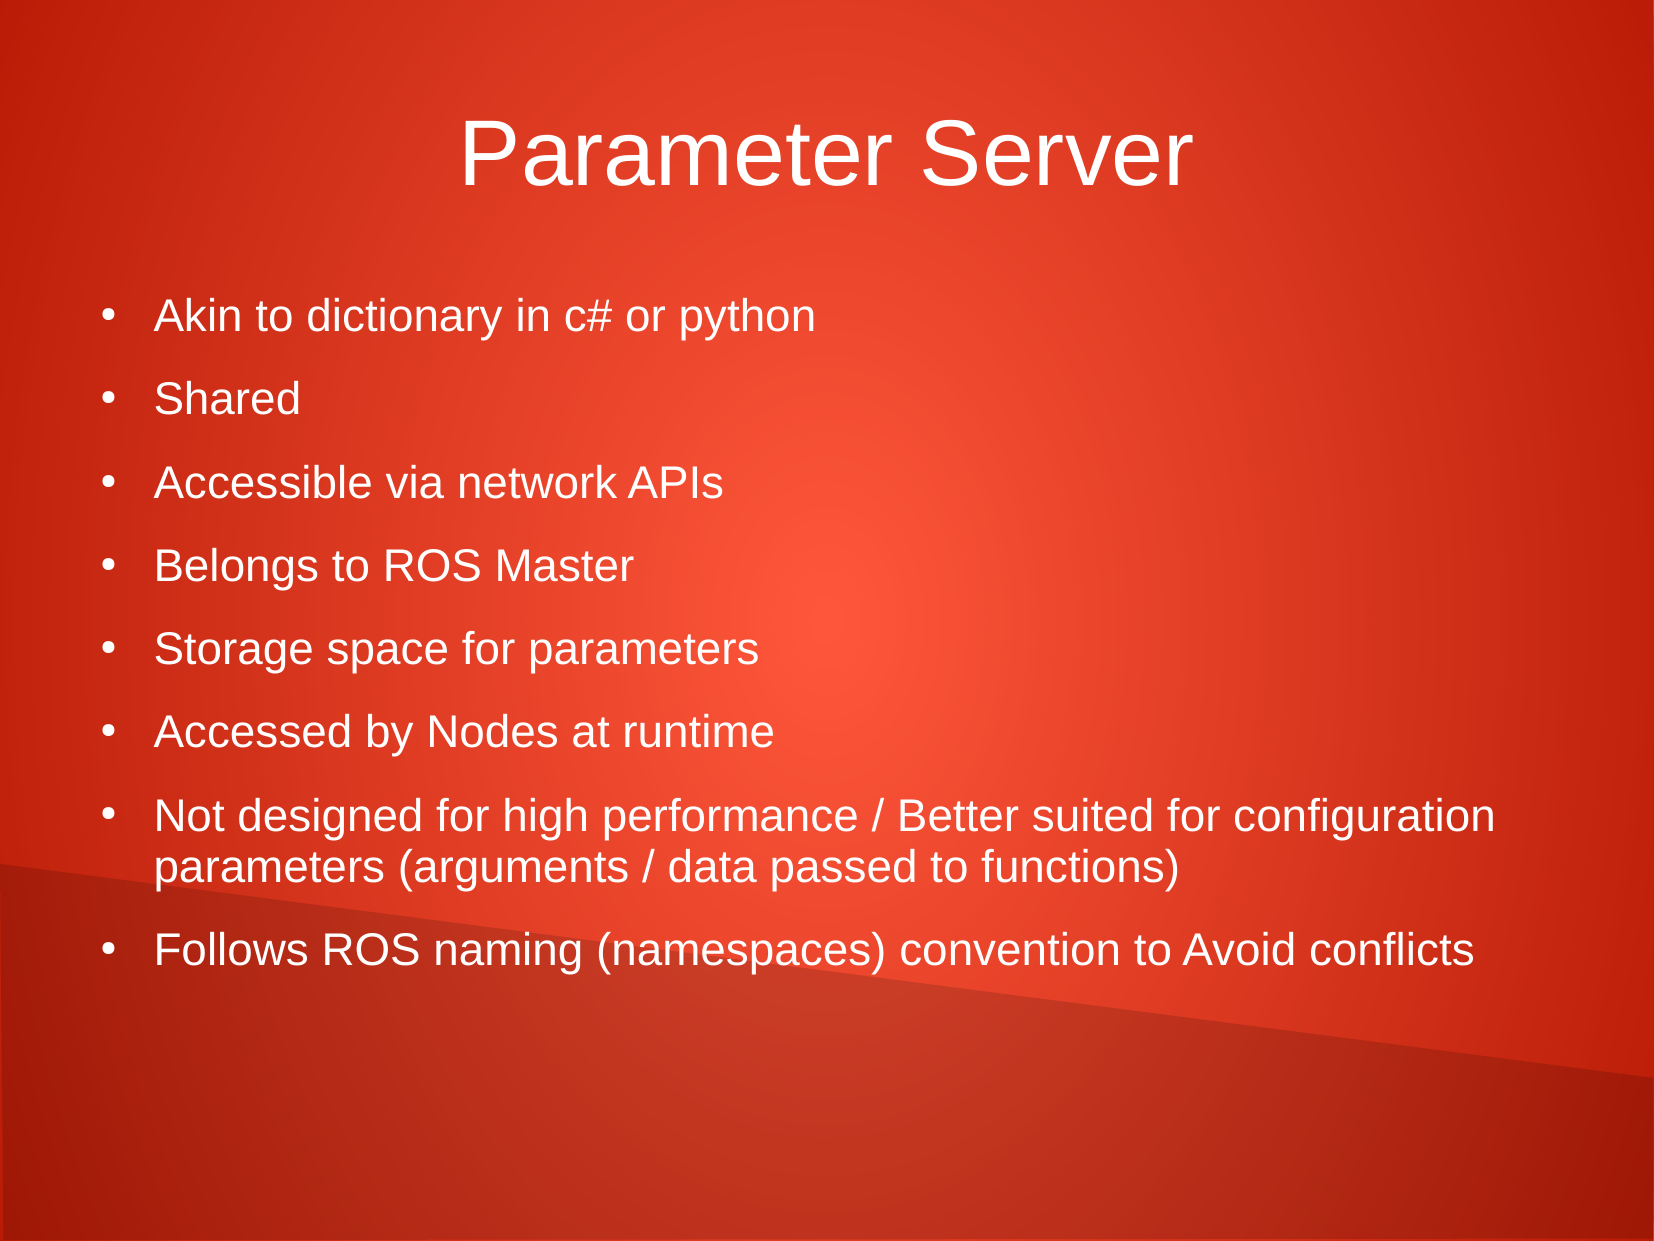

# Parameter Server
Akin to dictionary in c# or python
Shared
Accessible via network APIs
Belongs to ROS Master
Storage space for parameters
Accessed by Nodes at runtime
Not designed for high performance / Better suited for configuration parameters (arguments / data passed to functions)
Follows ROS naming (namespaces) convention to Avoid conflicts